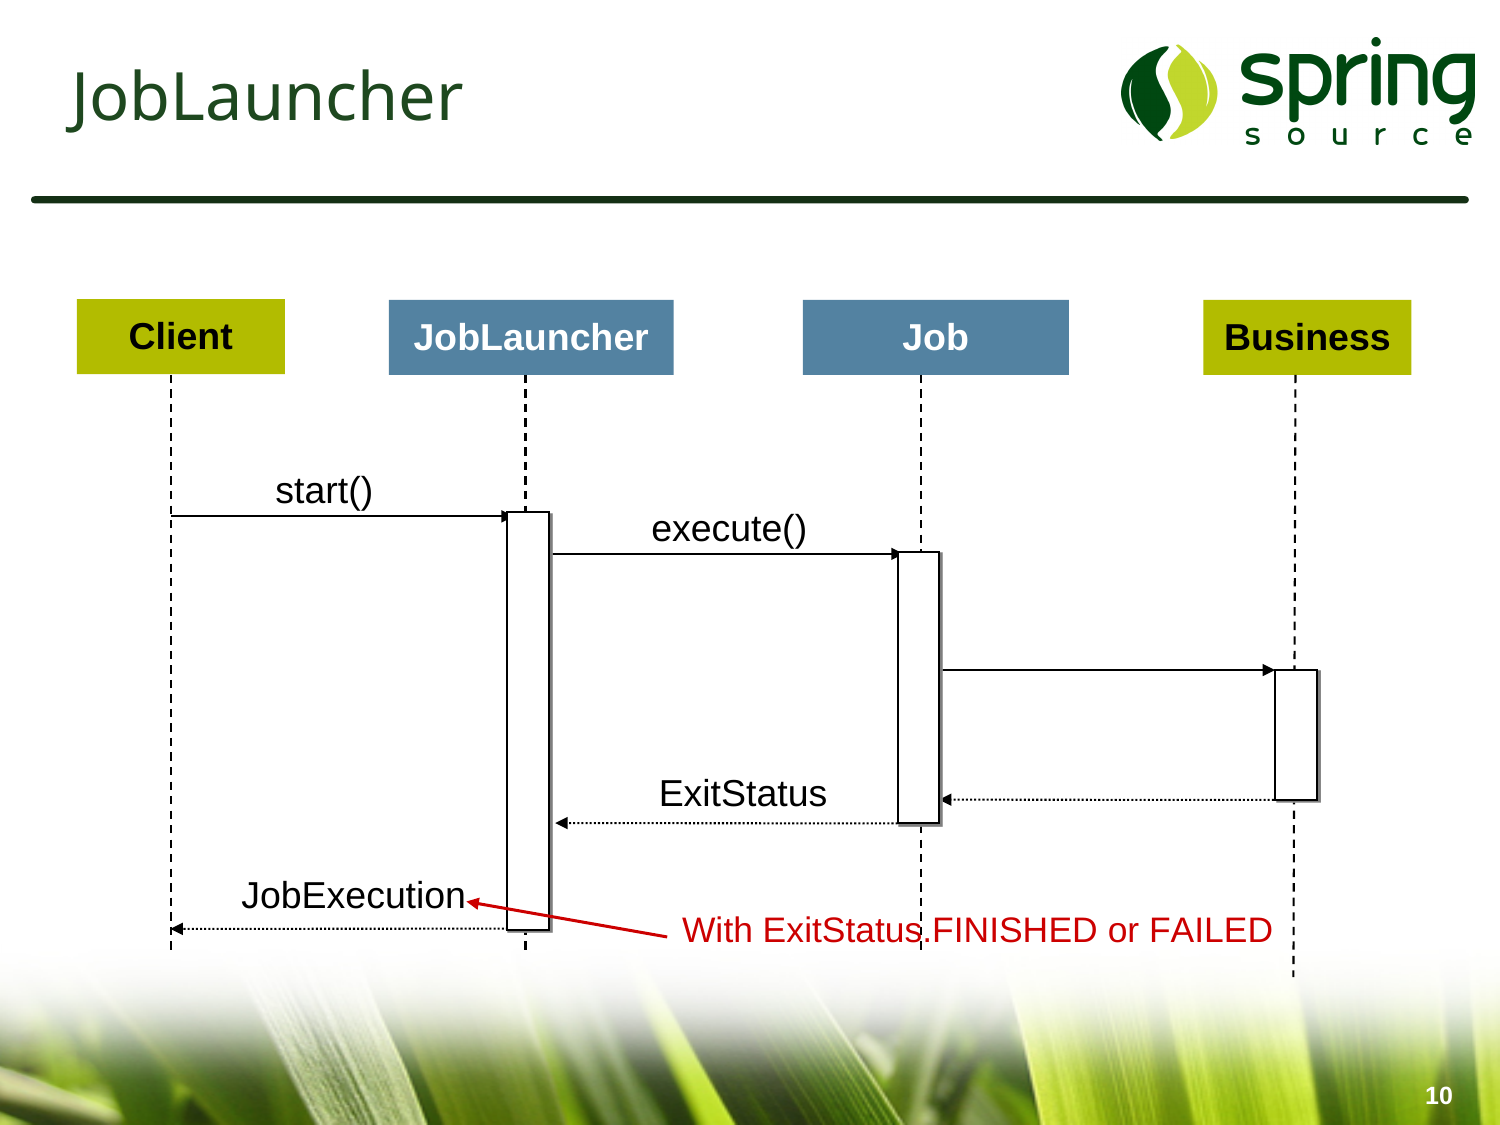

# JobLauncher
Client
JobLauncher
Job
Business
start()
execute()
ExitStatus
JobExecution
With ExitStatus.FINISHED or FAILED